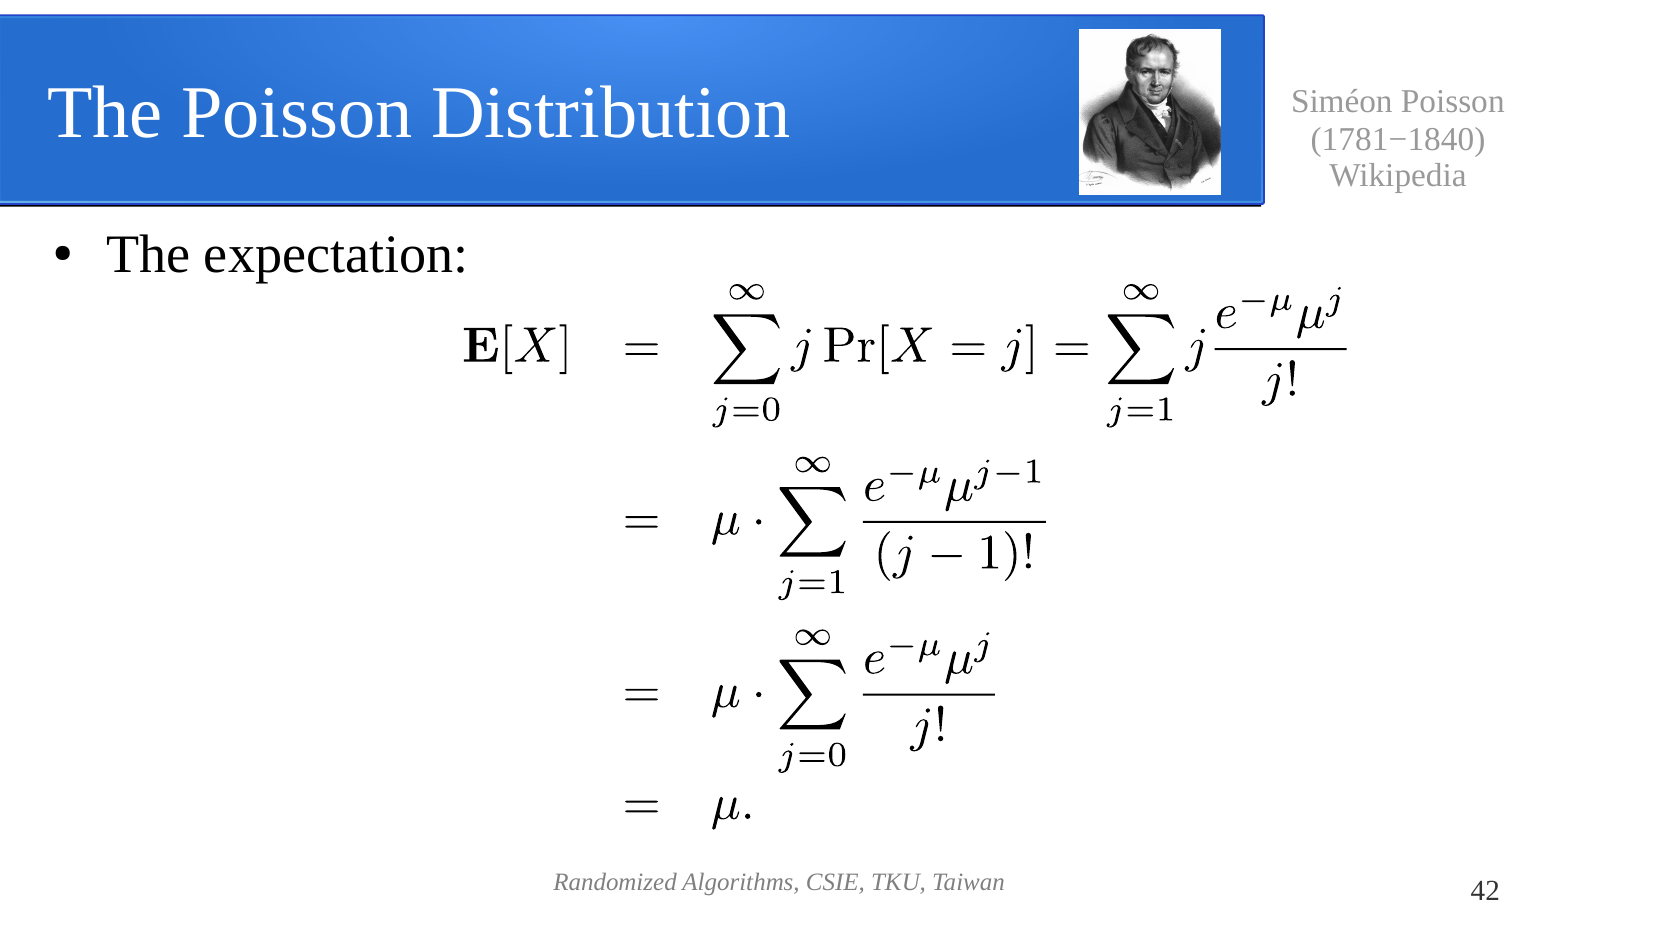

# The Poisson Distribution
Siméon Poisson (1781−1840)
Wikipedia
The expectation:
Randomized Algorithms, CSIE, TKU, Taiwan
42